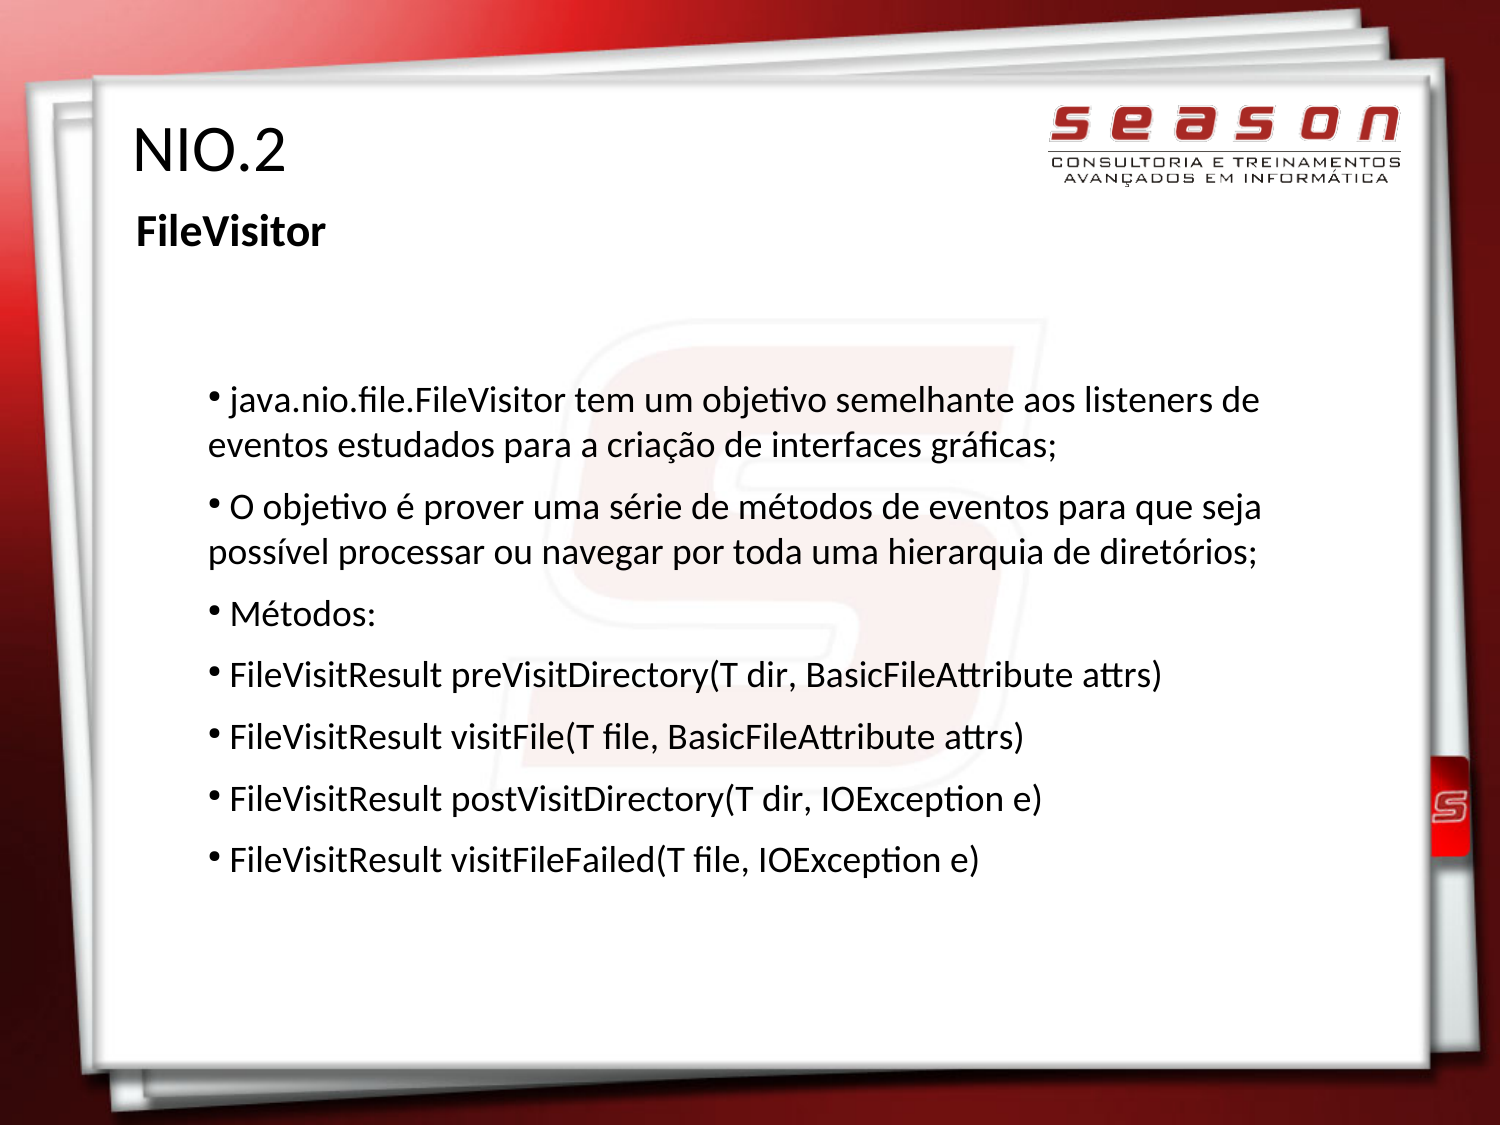

# NIO.2
FileVisitor
 java.nio.file.FileVisitor tem um objetivo semelhante aos listeners de eventos estudados para a criação de interfaces gráficas;
 O objetivo é prover uma série de métodos de eventos para que seja possível processar ou navegar por toda uma hierarquia de diretórios;
 Métodos:
 FileVisitResult preVisitDirectory(T dir, BasicFileAttribute attrs)
 FileVisitResult visitFile(T file, BasicFileAttribute attrs)
 FileVisitResult postVisitDirectory(T dir, IOException e)
 FileVisitResult visitFileFailed(T file, IOException e)